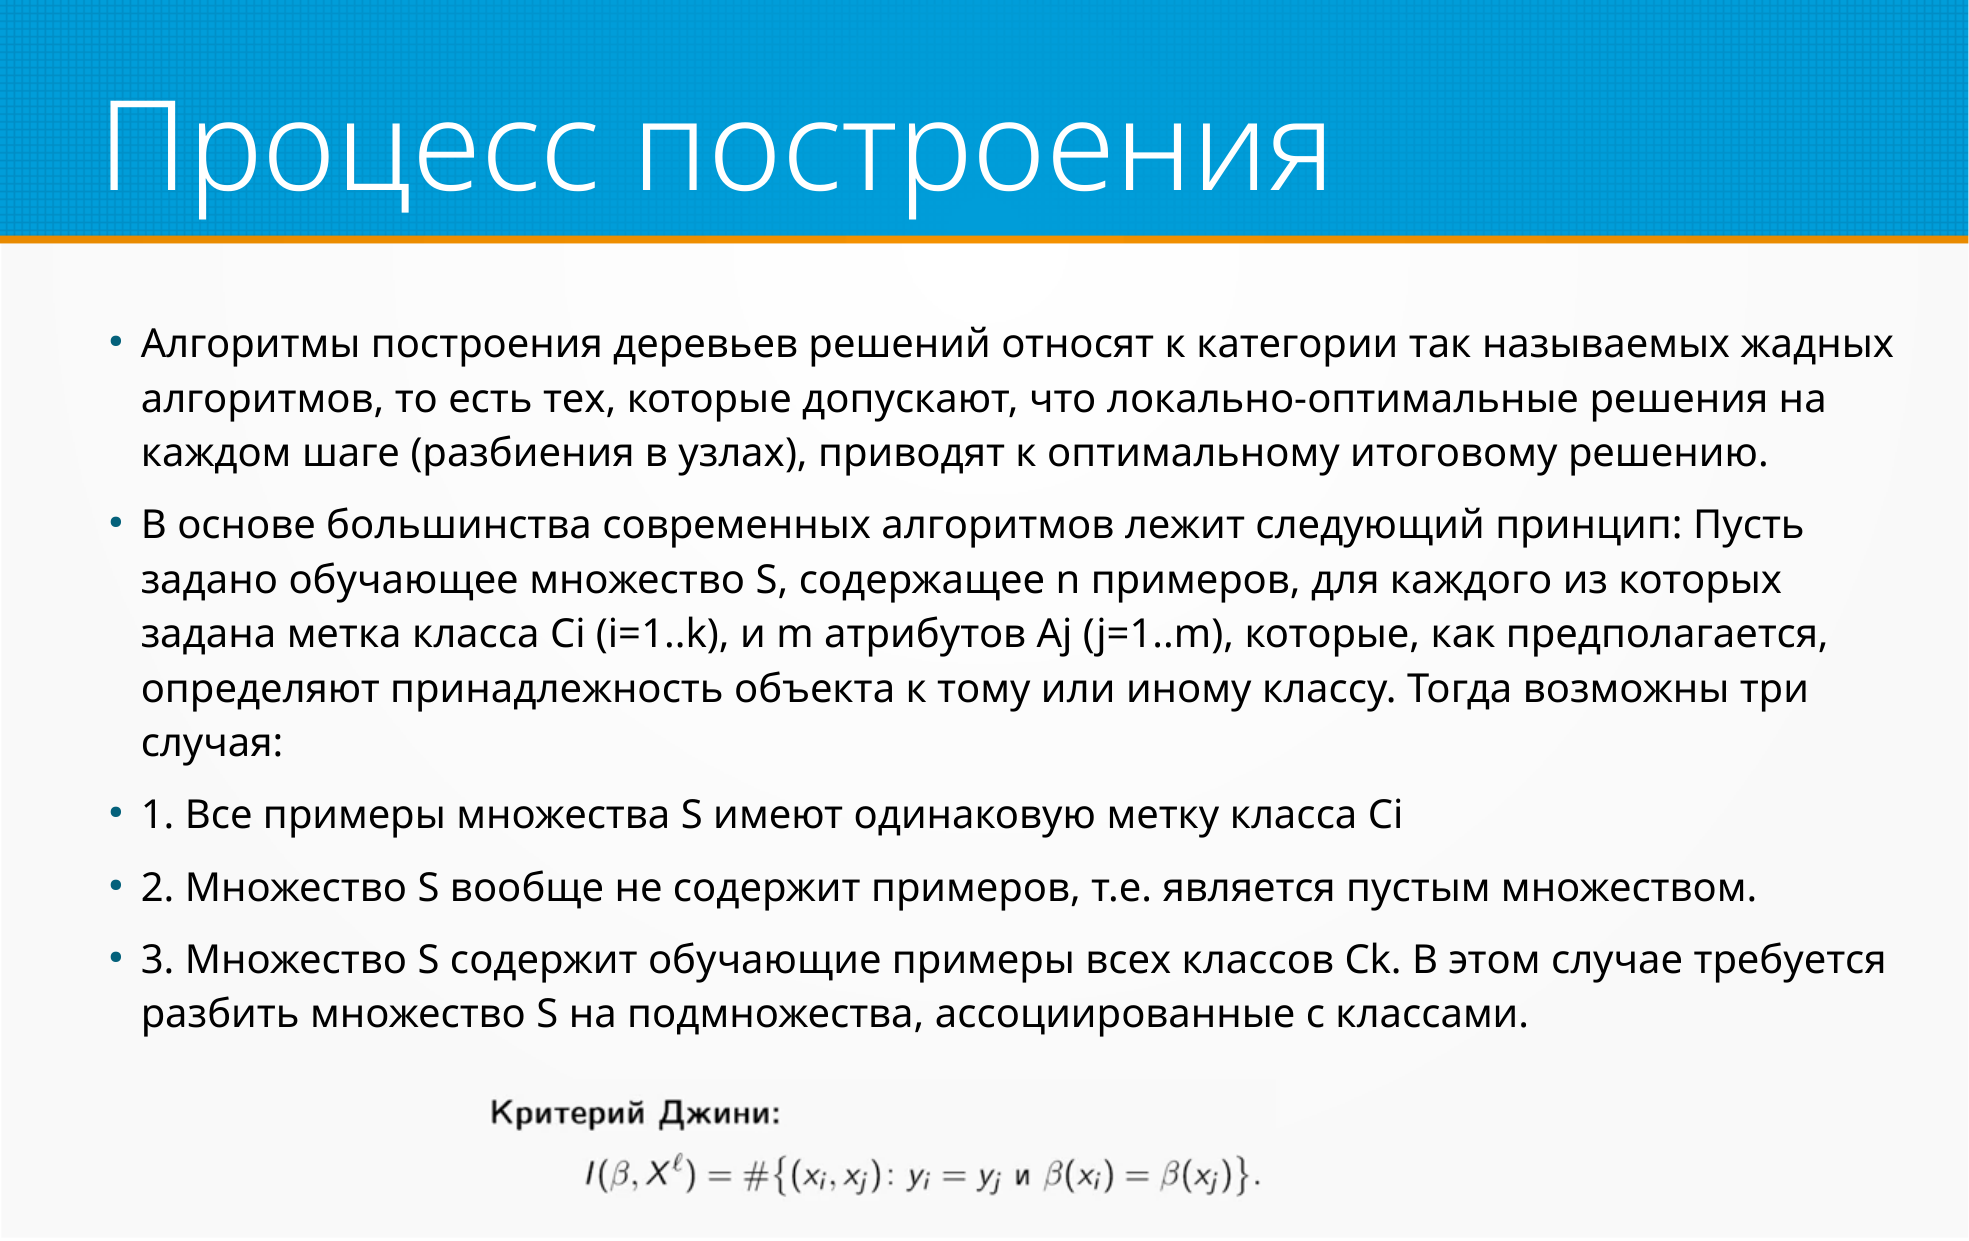

Процесс построения
# Алгоритмы построения деревьев решений относят к категории так называемых жадных алгоритмов, то есть тех, которые допускают, что локально-оптимальные решения на каждом шаге (разбиения в узлах), приводят к оптимальному итоговому решению.
В основе большинства современных алгоритмов лежит следующий принцип: Пусть задано обучающее множество S, содержащеe n примеров, для каждого из которых задана метка класса Ci (i=1..k), и m атрибутов Aj (j=1..m), которые, как предполагается, определяют принадлежность объекта к тому или иному классу. Тогда возможны три случая:
1. Все примеры множества S имеют одинаковую метку класса Ci
2. Множество S вообще не содержит примеров, т.е. является пустым множеством.
3. Множество S содержит обучающие примеры всех классов Ck. В этом случае требуется разбить множество S на подмножества, ассоциированные с классами.